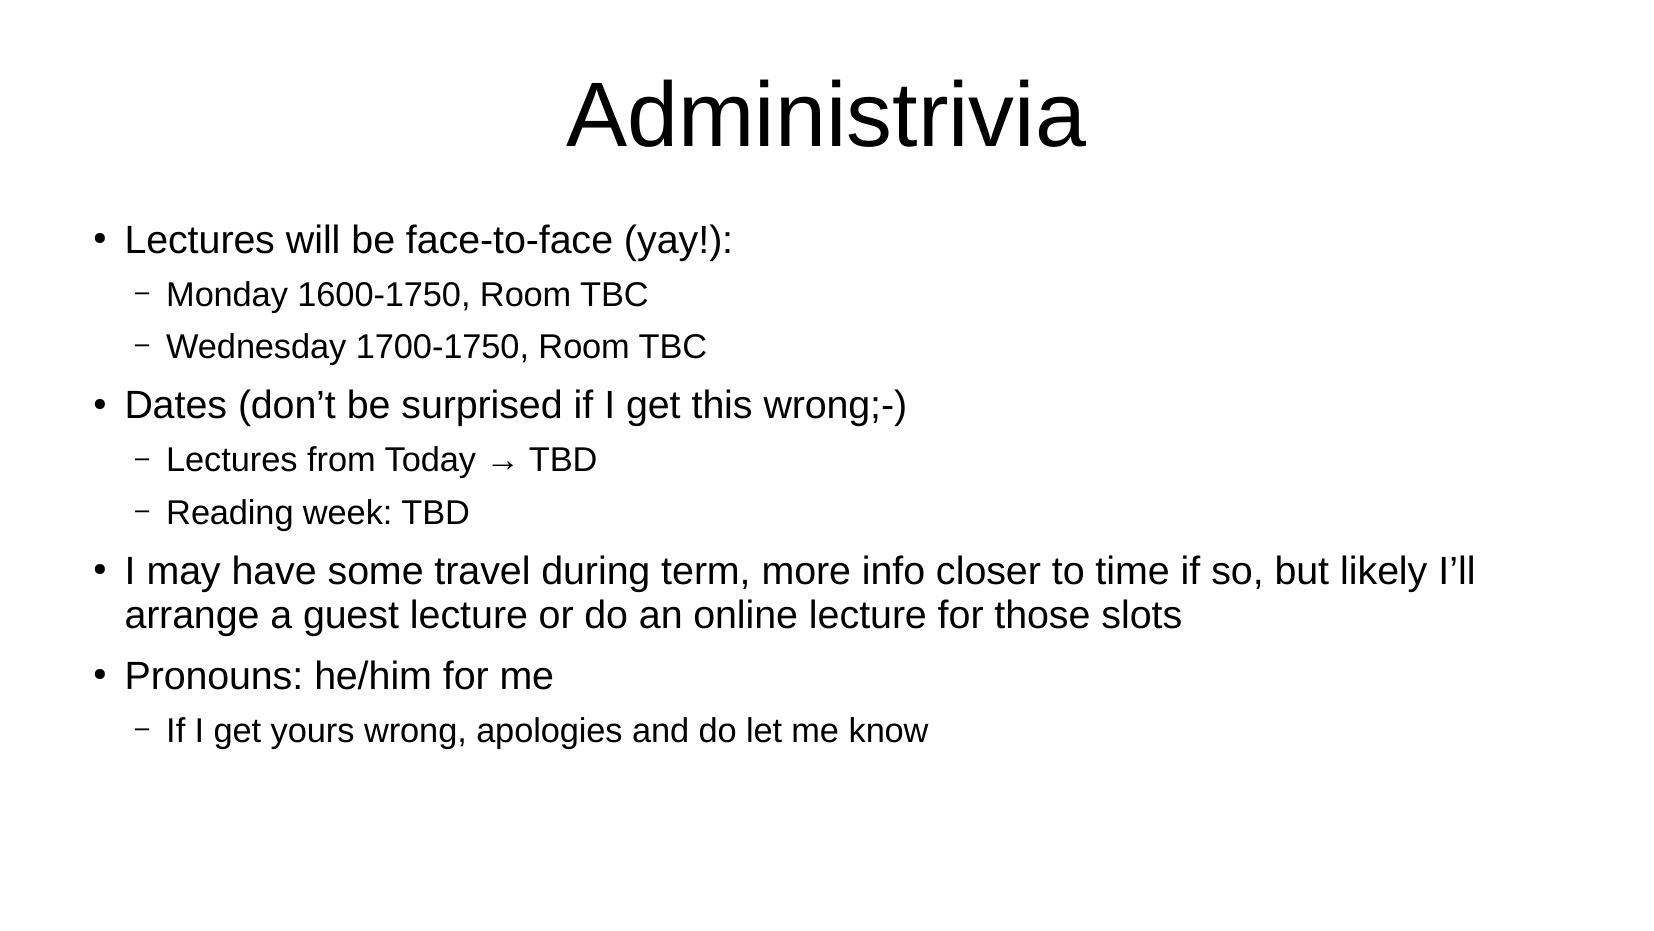

# Administrivia
Lectures will be face-to-face (yay!):
Monday 1600-1750, Room TBC
Wednesday 1700-1750, Room TBC
Dates (don’t be surprised if I get this wrong;-)
Lectures from Today → TBD
Reading week: TBD
I may have some travel during term, more info closer to time if so, but likely I’ll arrange a guest lecture or do an online lecture for those slots
Pronouns: he/him for me
If I get yours wrong, apologies and do let me know